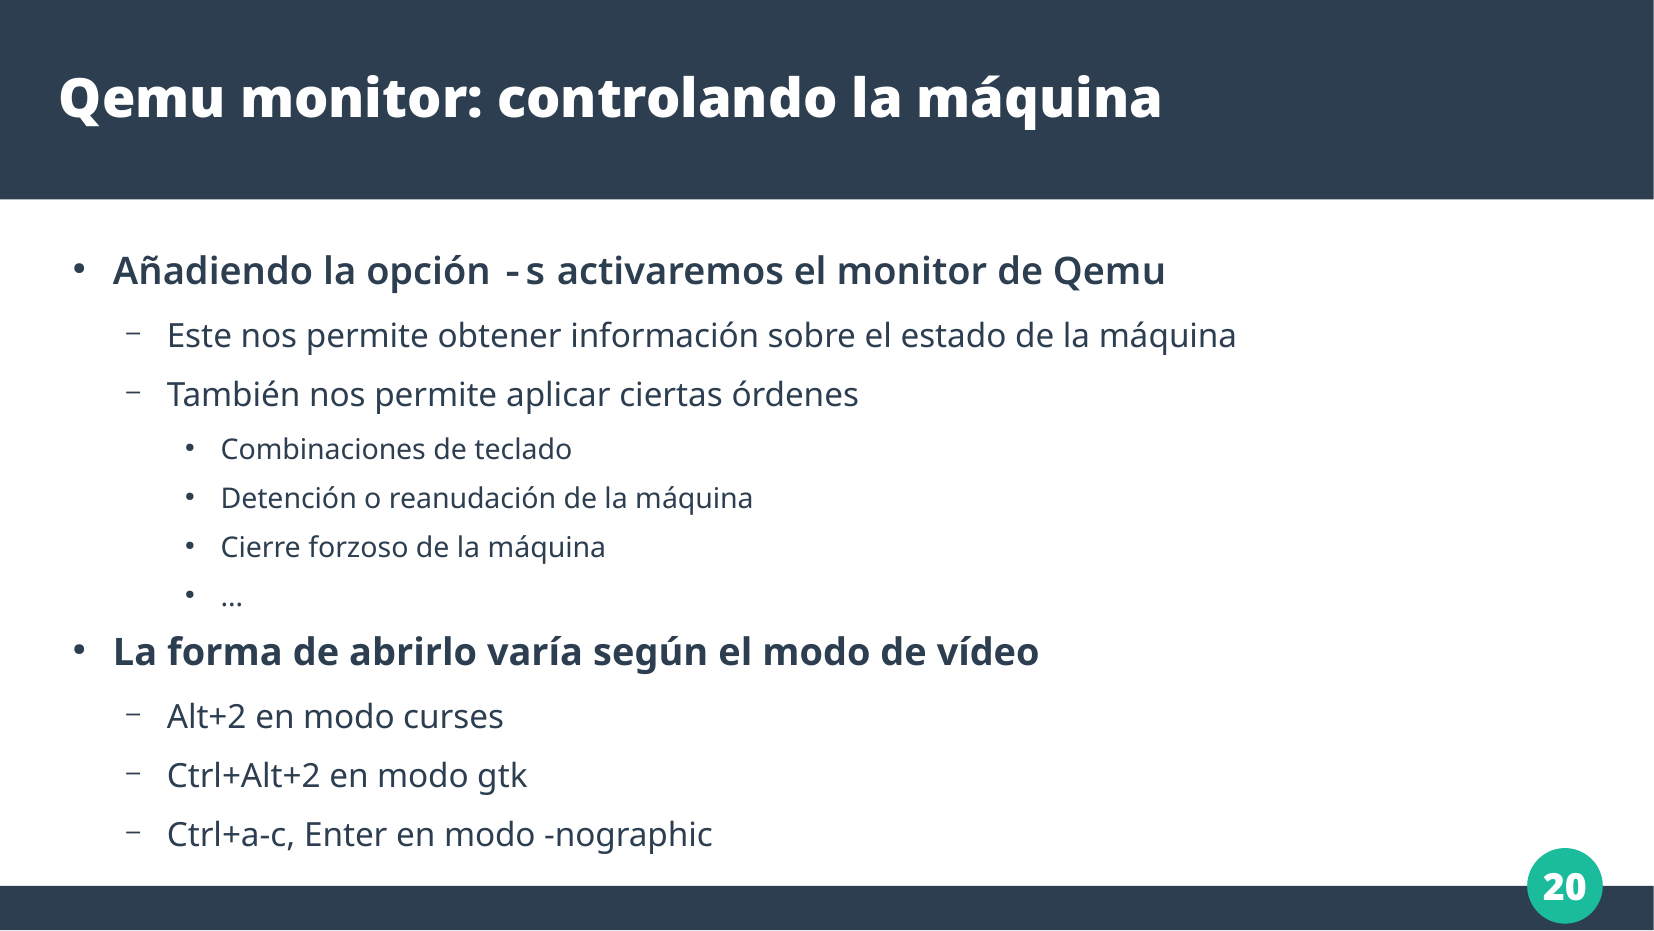

# Qemu monitor: controlando la máquina
Añadiendo la opción -s activaremos el monitor de Qemu
Este nos permite obtener información sobre el estado de la máquina
También nos permite aplicar ciertas órdenes
Combinaciones de teclado
Detención o reanudación de la máquina
Cierre forzoso de la máquina
…
La forma de abrirlo varía según el modo de vídeo
Alt+2 en modo curses
Ctrl+Alt+2 en modo gtk
Ctrl+a-c, Enter en modo -nographic